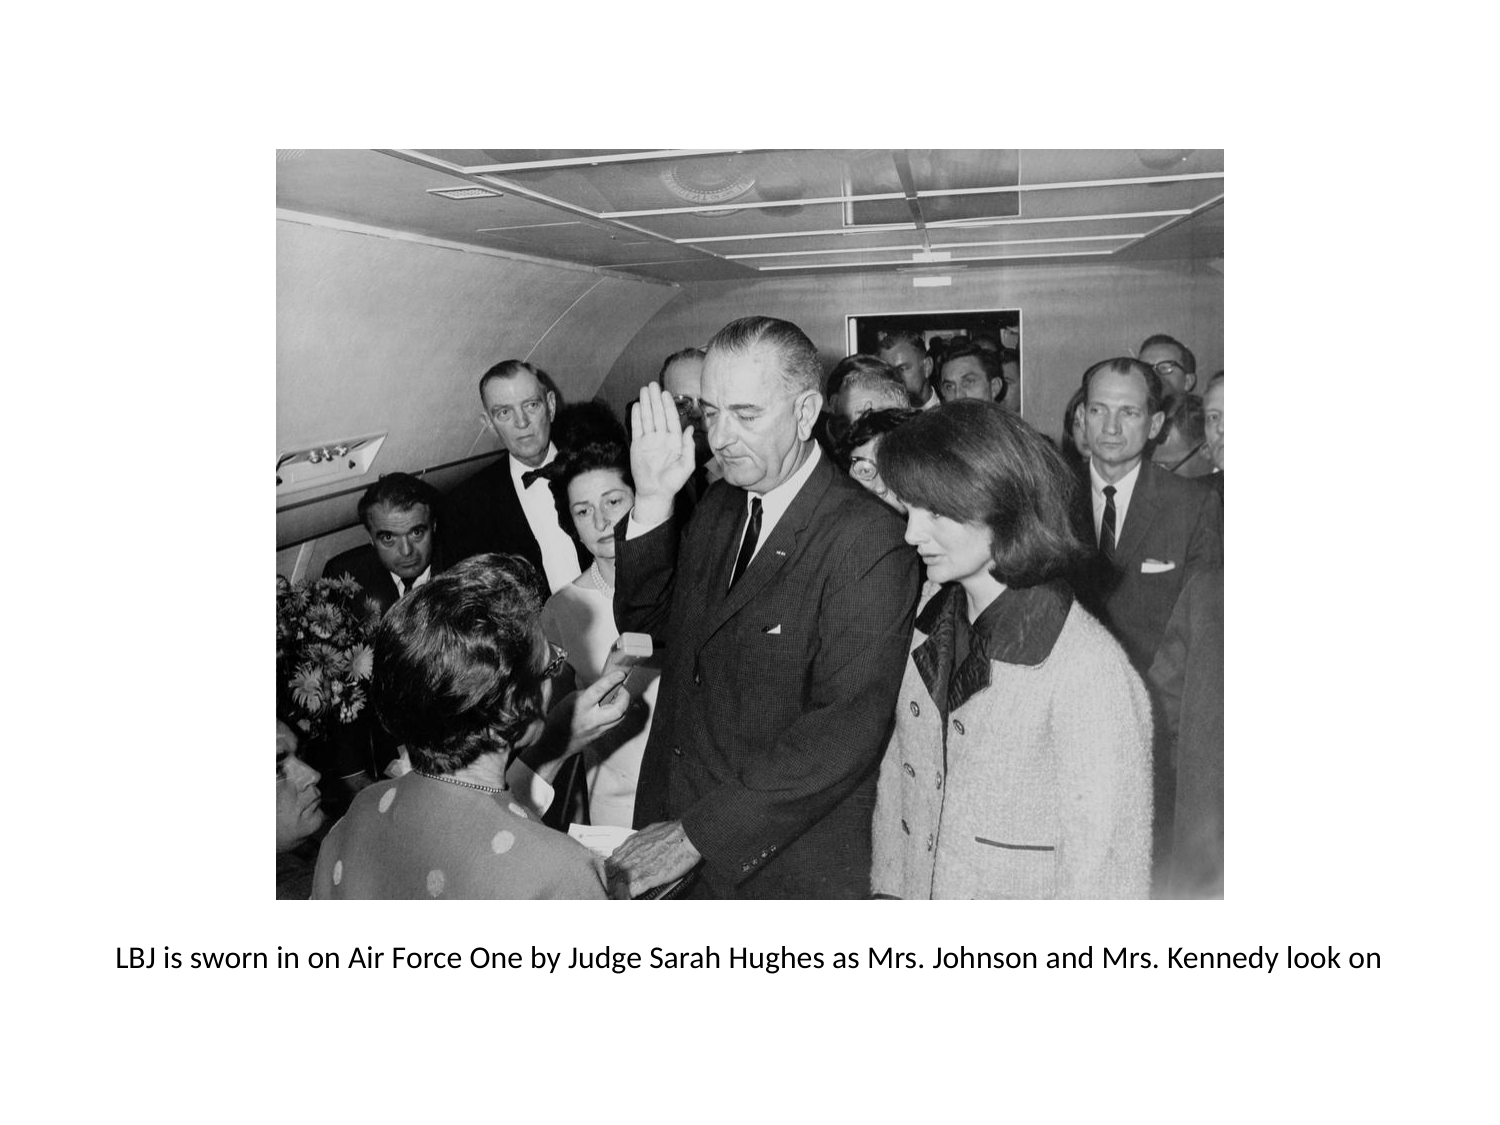

LBJ is sworn in on Air Force One by Judge Sarah Hughes as Mrs. Johnson and Mrs. Kennedy look on